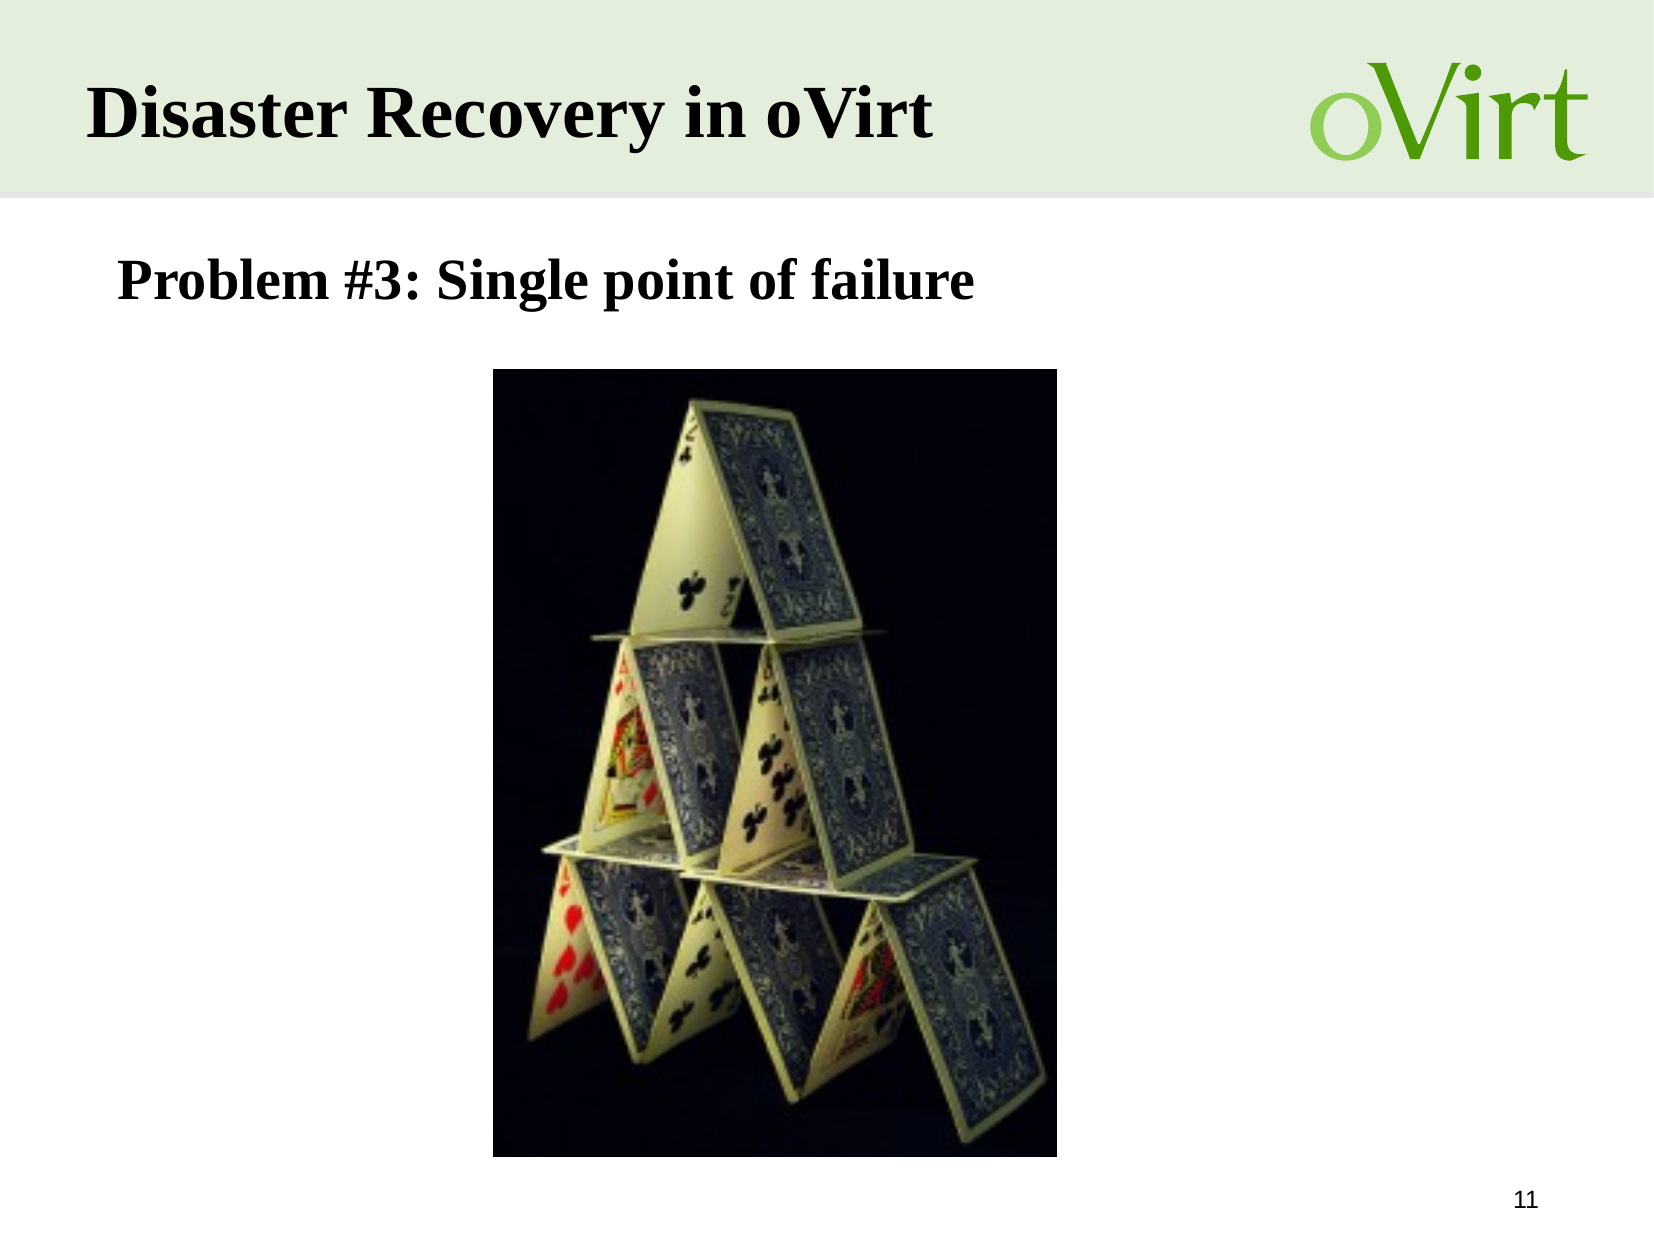

# Disaster Recovery in oVirt
Problem #3: Single point of failure